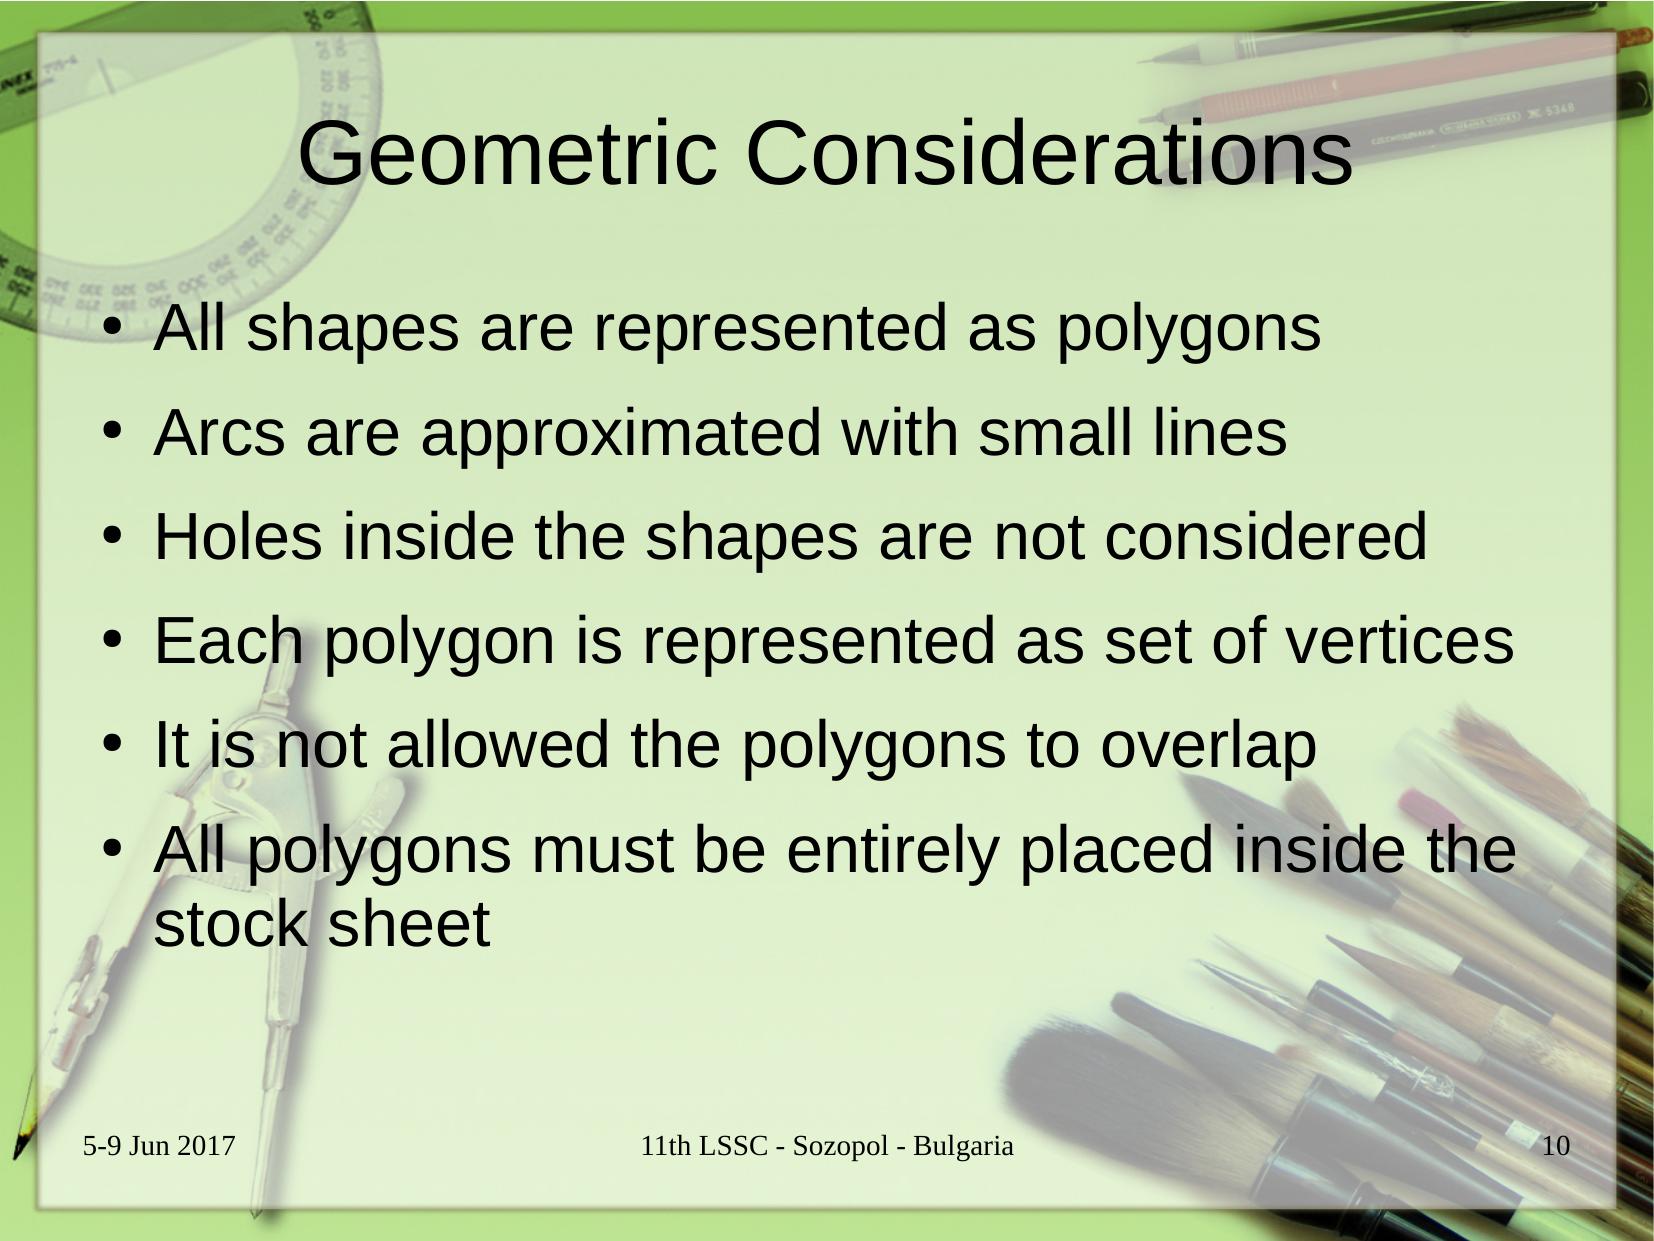

# Geometric Considerations
All shapes are represented as polygons
Arcs are approximated with small lines
Holes inside the shapes are not considered
Each polygon is represented as set of vertices
It is not allowed the polygons to overlap
All polygons must be entirely placed inside the stock sheet
5-9 Jun 2017
11th LSSC - Sozopol - Bulgaria
10